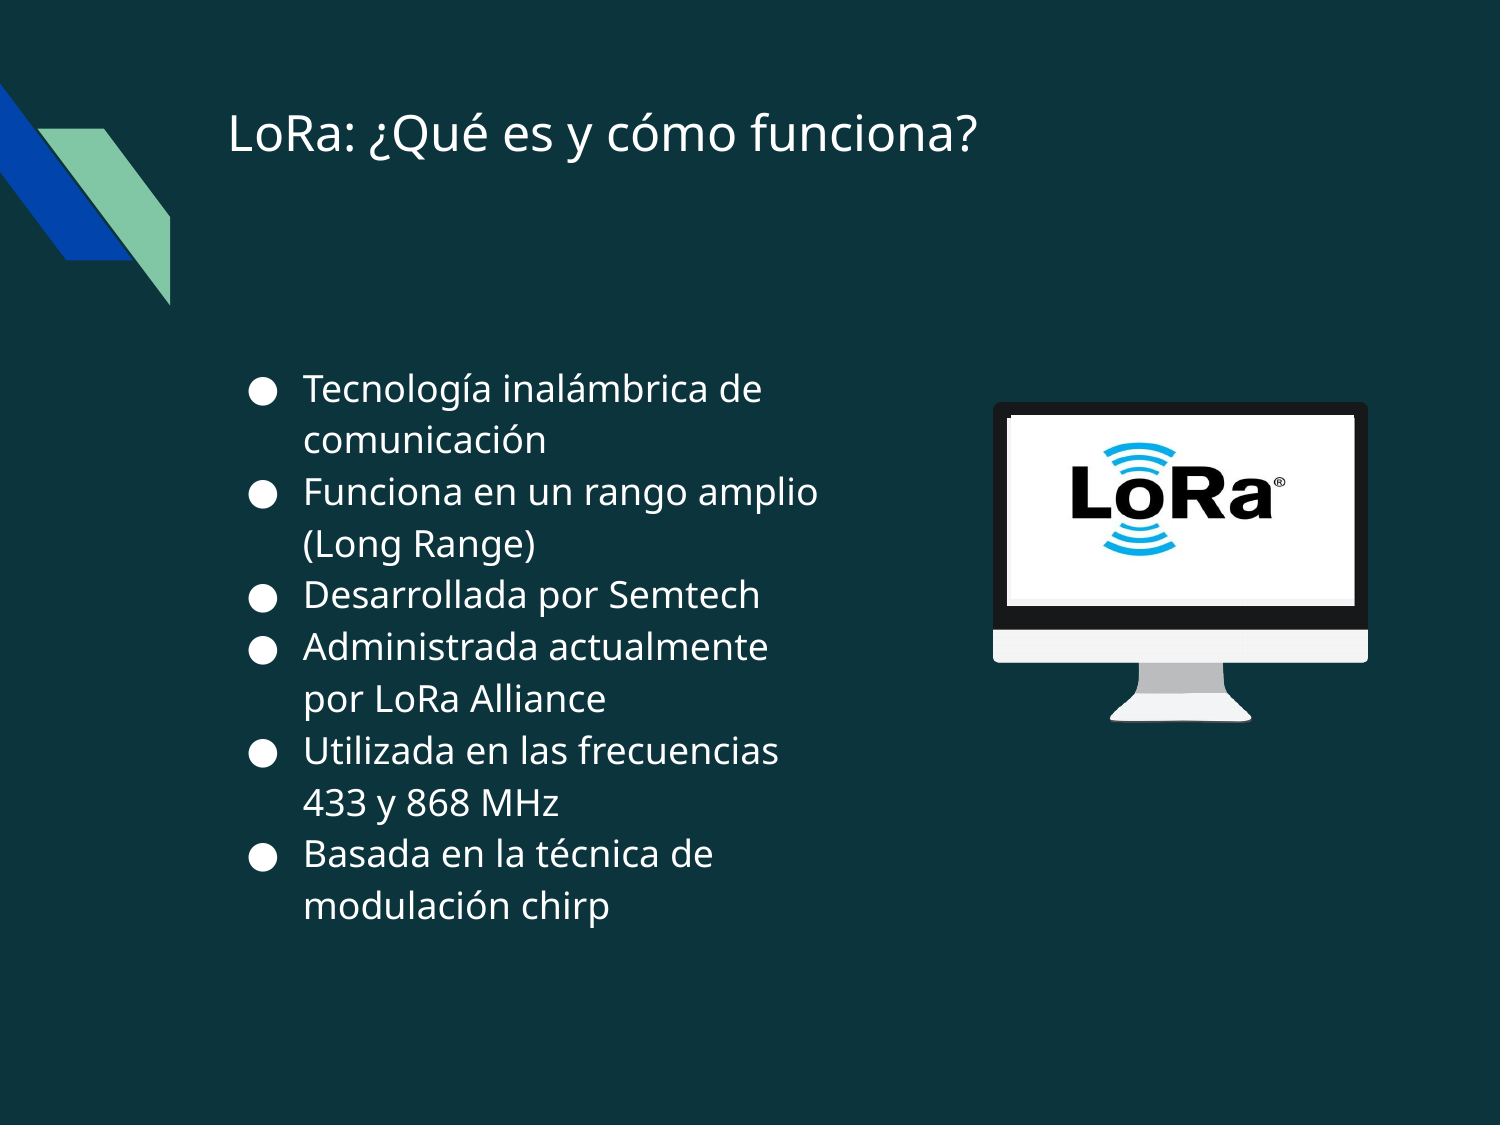

# LoRa: ¿Qué es y cómo funciona?
Tecnología inalámbrica de comunicación
Funciona en un rango amplio (Long Range)
Desarrollada por Semtech
Administrada actualmente por LoRa Alliance
Utilizada en las frecuencias 433 y 868 MHz
Basada en la técnica de modulación chirp